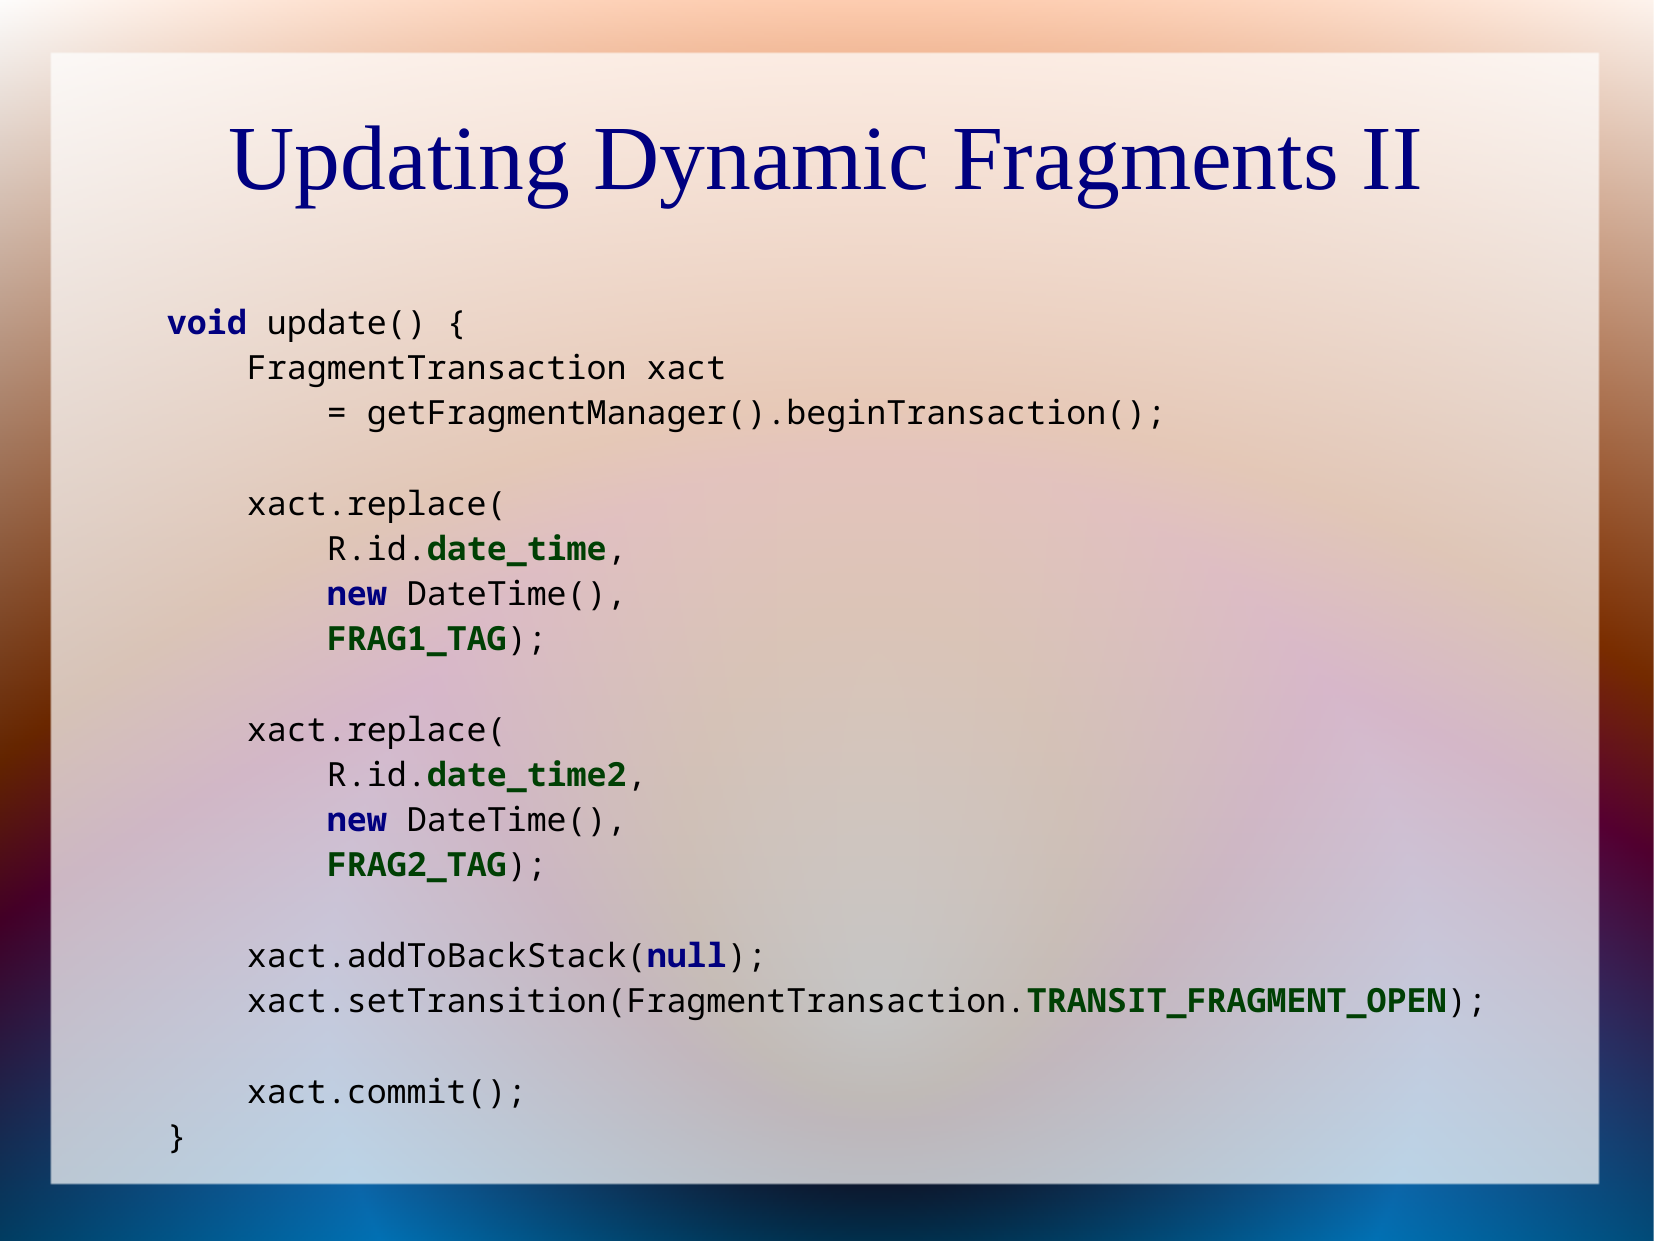

# Updating Dynamic Fragments II
 void update() {
 FragmentTransaction xact
 = getFragmentManager().beginTransaction();
 xact.replace(
 R.id.date_time,
 new DateTime(),
 FRAG1_TAG);
 xact.replace(
 R.id.date_time2,
 new DateTime(),
 FRAG2_TAG);
 xact.addToBackStack(null);
 xact.setTransition(FragmentTransaction.TRANSIT_FRAGMENT_OPEN);
 xact.commit();
 }